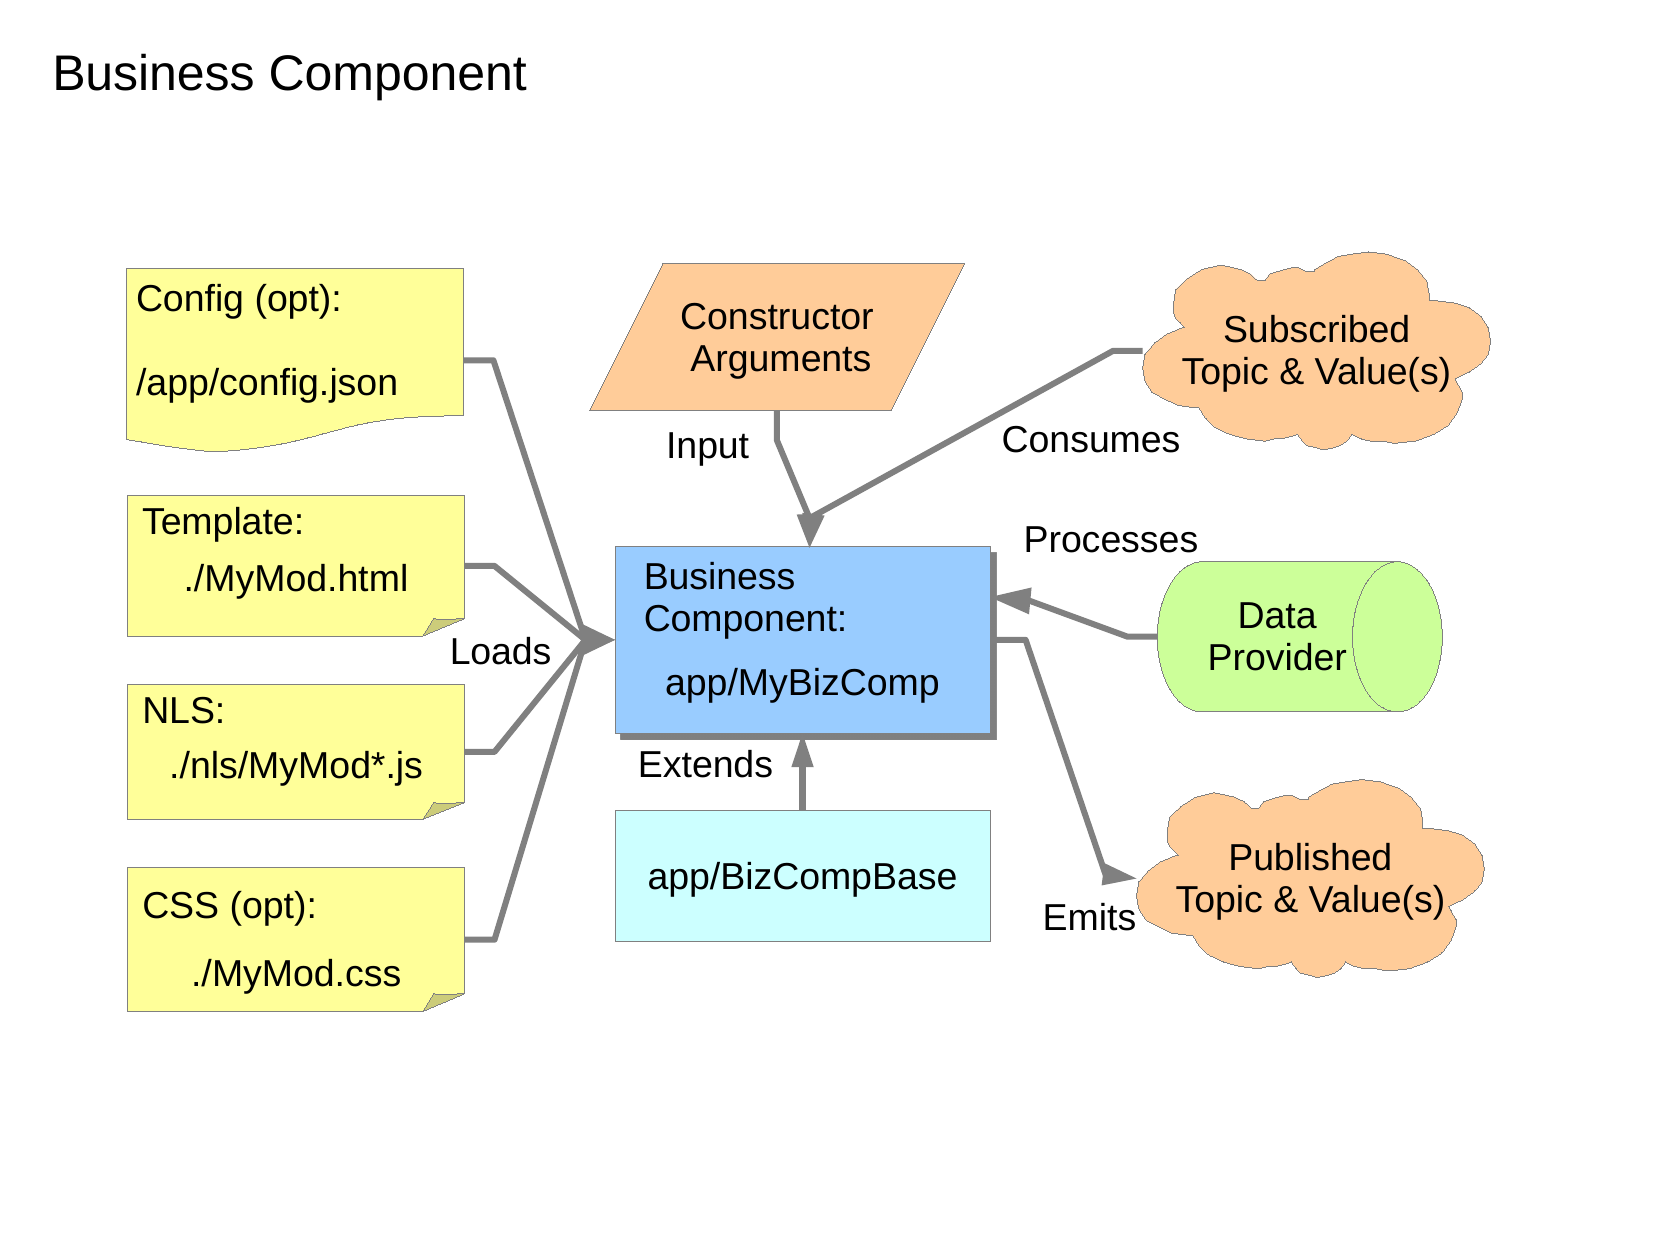

Business Component
Subscribed
Topic & Value(s)
Constructor Arguments
Config (opt):
/app/config.json
Consumes
Input
Template:
./MyMod.html
Processes
app/MyBizComp
Business Component:
Data
Provider
Loads
NLS:
./nls/MyMod*.js
Extends
Published
Topic & Value(s)
app/BizCompBase
./MyMod.css
CSS (opt):
Emits